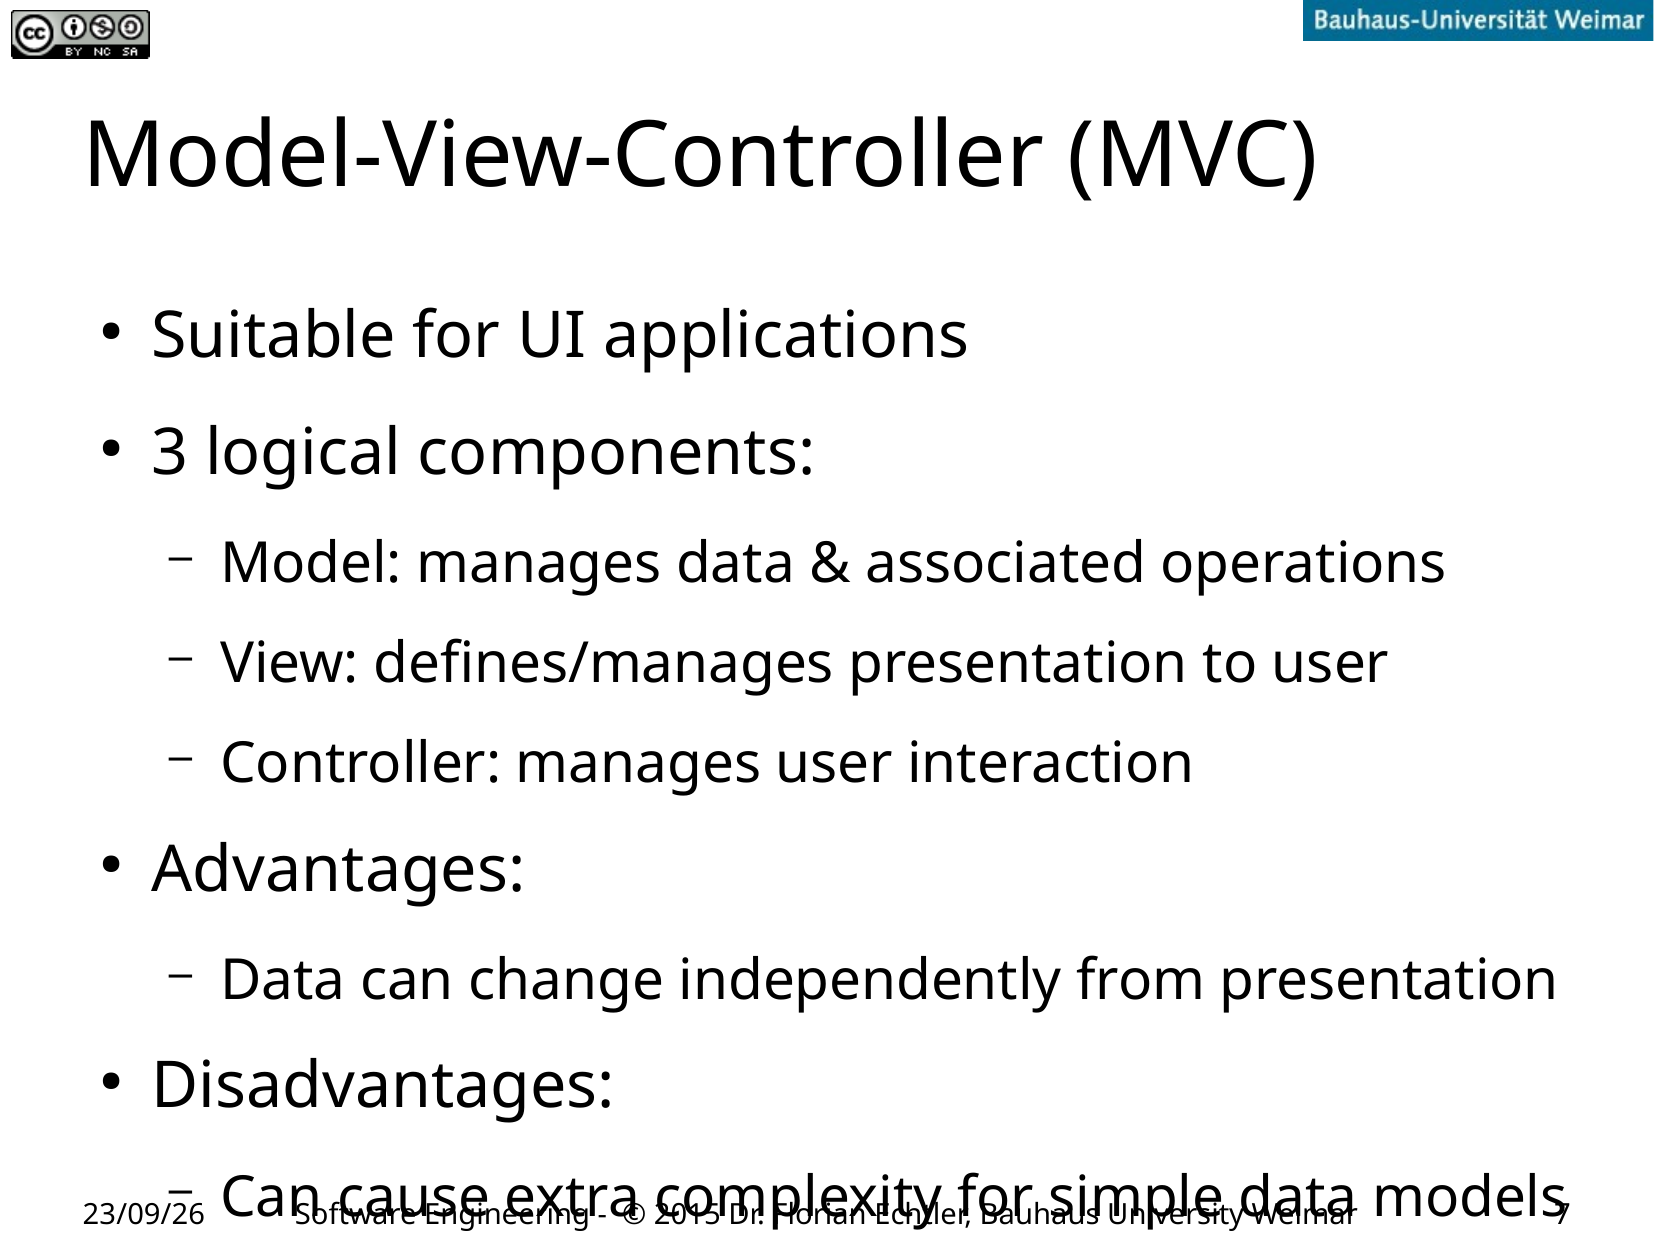

# Model-View-Controller (MVC)
Suitable for UI applications
3 logical components:
Model: manages data & associated operations
View: defines/manages presentation to user
Controller: manages user interaction
Advantages:
Data can change independently from presentation
Disadvantages:
Can cause extra complexity for simple data models
Software Engineering - © 2015 Dr. Florian Echtler, Bauhaus University Weimar
7